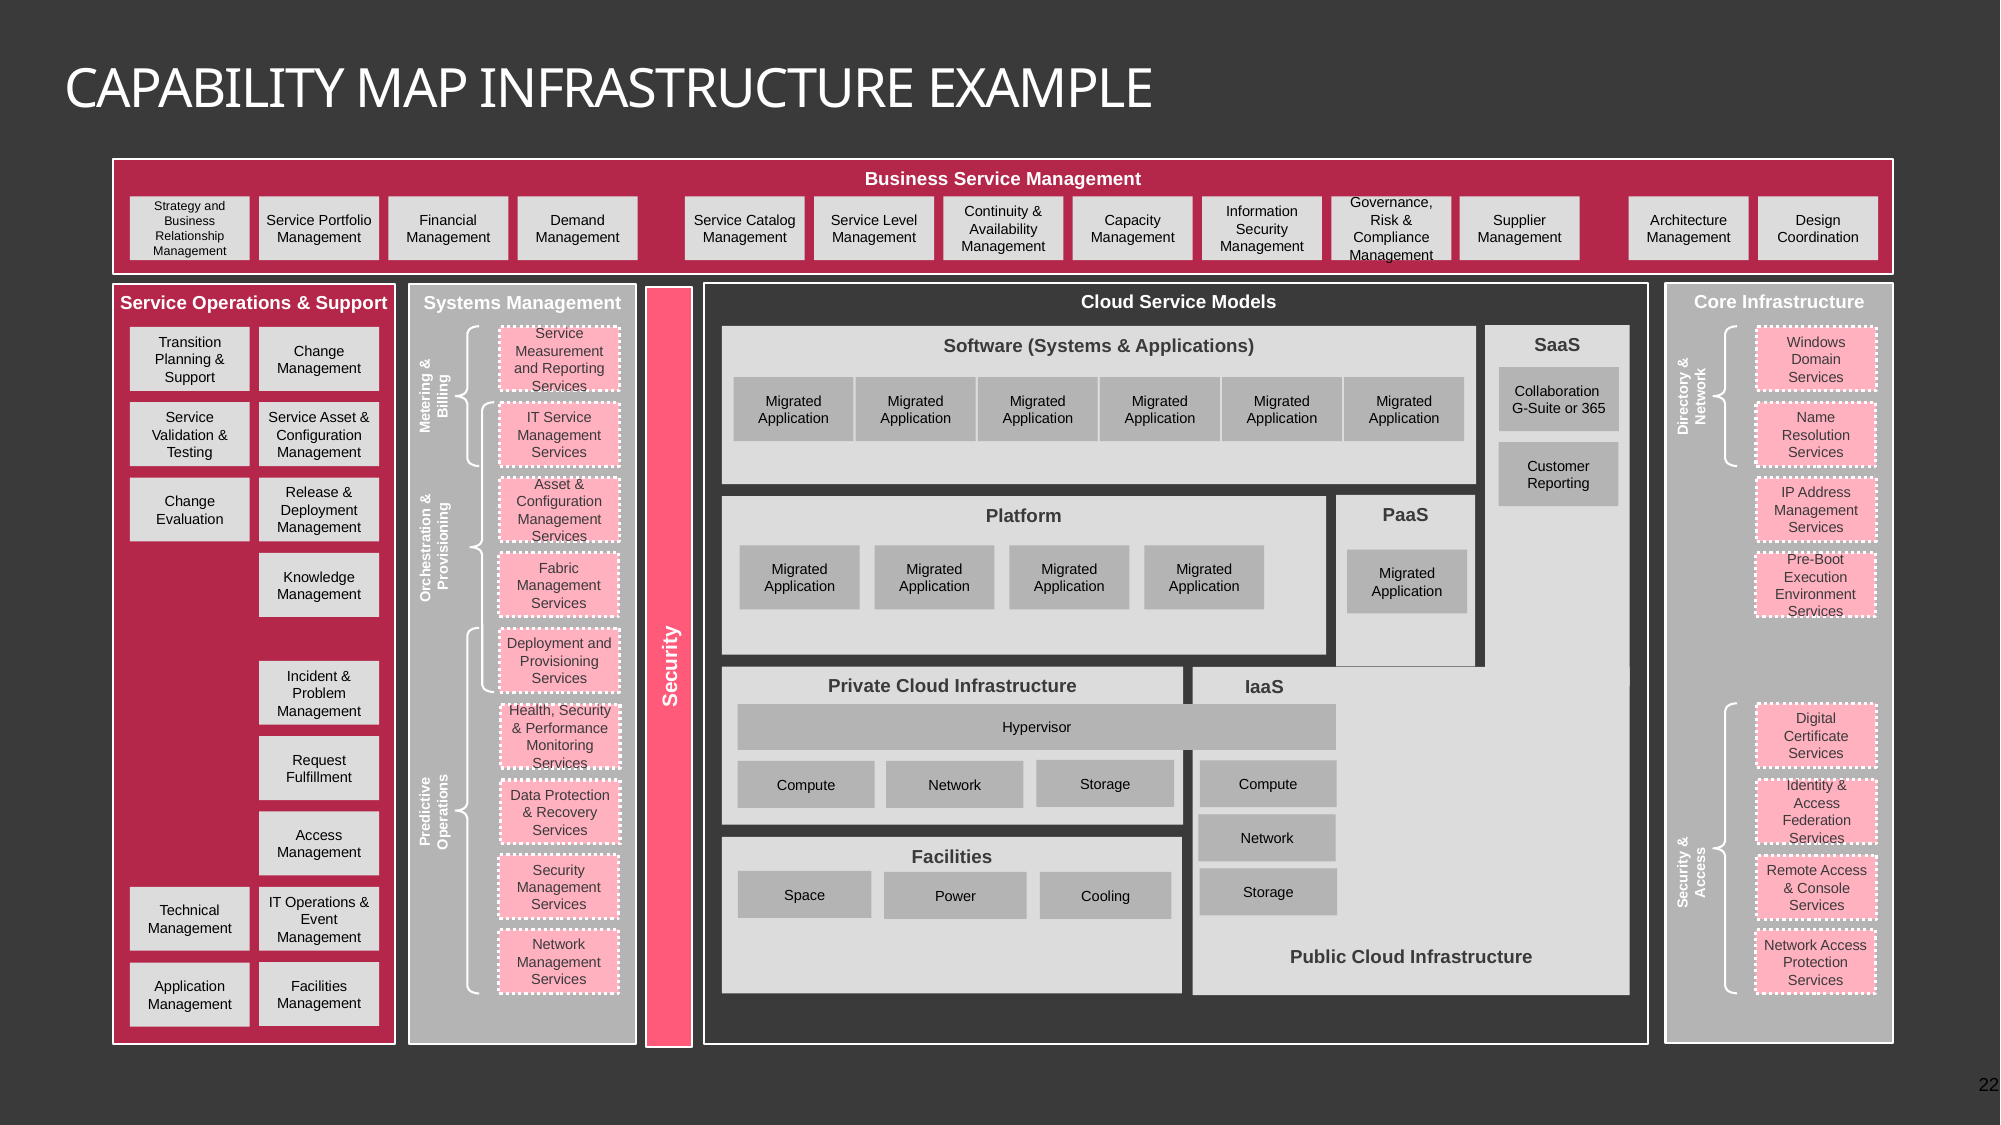

# Capability map infrastructure example
Business Service Management
Strategy and Business Relationship Management
Service Portfolio Management
Financial Management
Demand Management
Service Catalog Management
Service Level Management
Continuity & Availability Management
Capacity Management
Information Security Management
Governance, Risk & Compliance Management
Supplier Management
Architecture Management
Design Coordination
 Cloud Service Models
Core Infrastructure
Service Operations & Support
Systems Management
SaaS
Software (Systems & Applications)
Transition Planning & Support
Change Management
Service Measurement and Reporting Services
Windows Domain Services
Collaboration
G-Suite or 365
Metering & Billing
Directory & Network
Migrated Application
Migrated Application
Migrated Application
Migrated Application
Migrated Application
Migrated Application
Service Validation & Testing
Service Asset & Configuration Management
IT Service Management Services
Name Resolution Services
Customer Reporting
Change Evaluation
Release & Deployment Management
Asset & Configuration Management Services
IP Address Management Services
PaaS
Platform
Orchestration &
Provisioning
Migrated Application
Migrated Application
Migrated Application
Migrated Application
Migrated Application
Knowledge Management
Fabric Management Services
Pre-Boot Execution Environment Services
Deployment and Provisioning Services
Security
Incident & Problem Management
Private Cloud Infrastructure
 IaaS
Public Cloud Infrastructure
Digital Certificate Services
Health, Security & Performance Monitoring Services
Hypervisor
Request Fulfillment
Storage
Compute
Compute
Network
Identity & Access Federation Services
Data Protection & Recovery Services
Predictive Operations
Access Management
Network
Facilities
Security & Access
Security Management Services
Remote Access & Console Services
Storage
Space
Power
Cooling
Technical Management
IT Operations & Event Management
Network Management Services
Network Access Protection Services
Facilities Management
Application Management